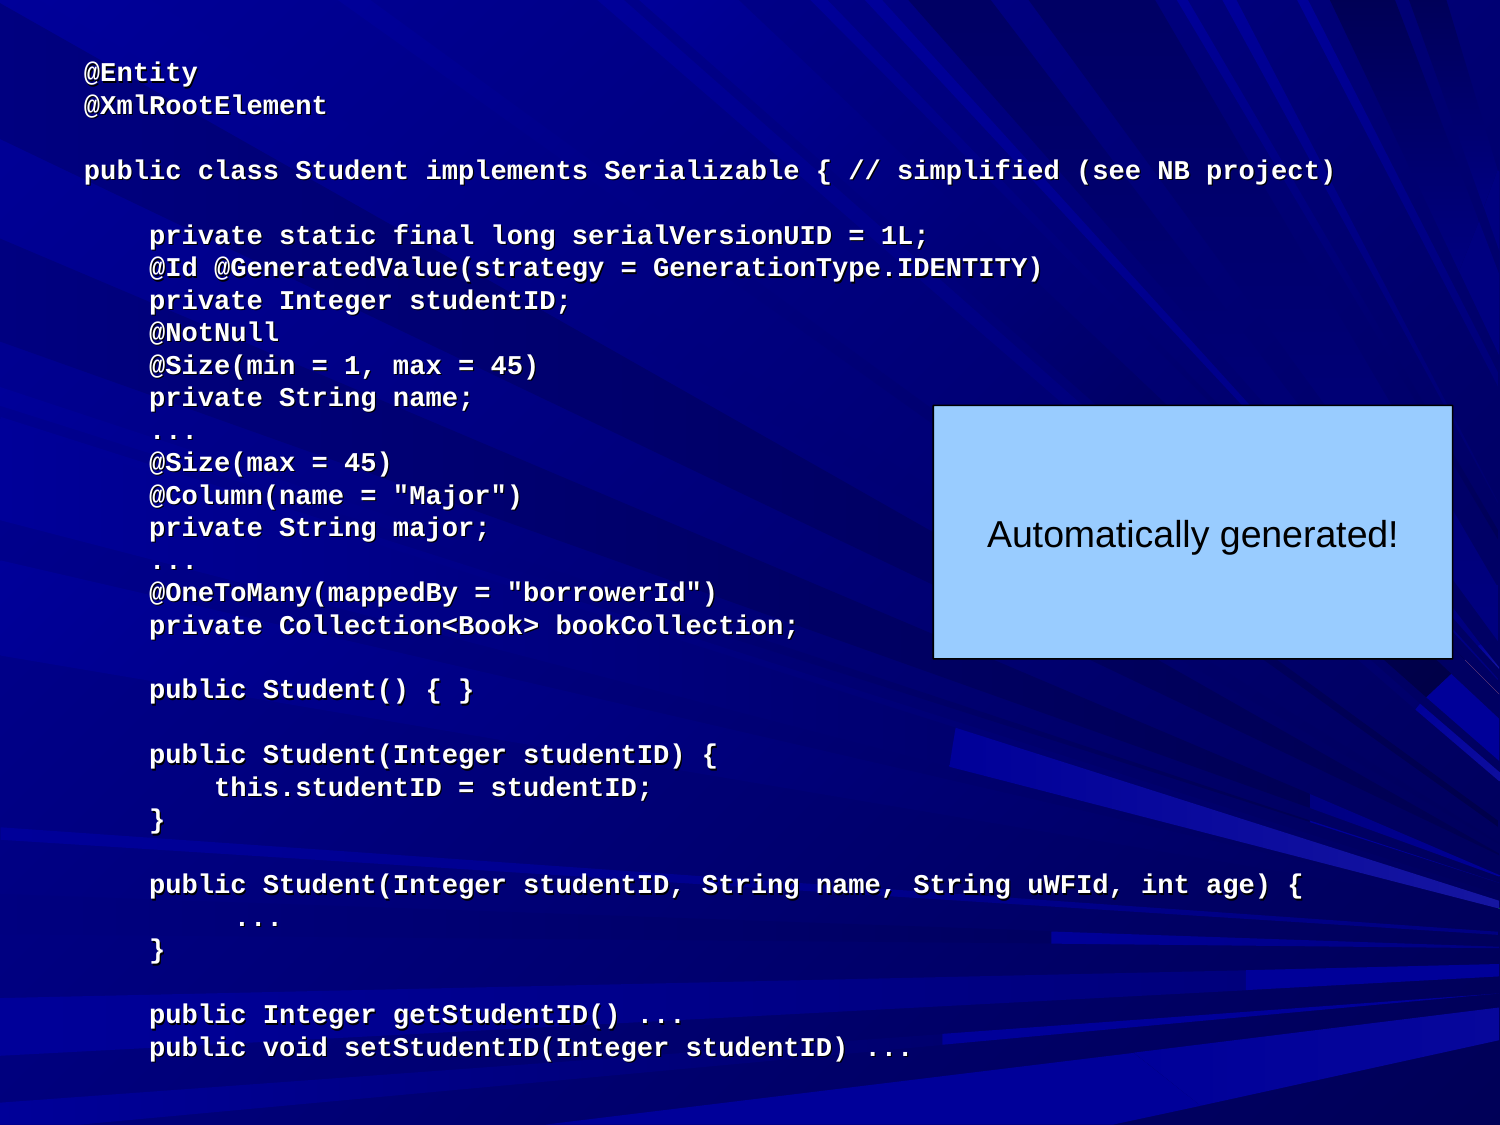

# @Entity @XmlRootElement public class Student implements Serializable { // simplified (see NB project) private static final long serialVersionUID = 1L; @Id @GeneratedValue(strategy = GenerationType.IDENTITY) private Integer studentID; @NotNull @Size(min = 1, max = 45) private String name; ... @Size(max = 45) @Column(name = "Major") private String major; ... @OneToMany(mappedBy = "borrowerId") private Collection<Book> bookCollection; public Student() { } public Student(Integer studentID) { this.studentID = studentID; } public Student(Integer studentID, String name, String uWFId, int age) { ... } public Integer getStudentID() ... public void setStudentID(Integer studentID) ...
Automatically generated!